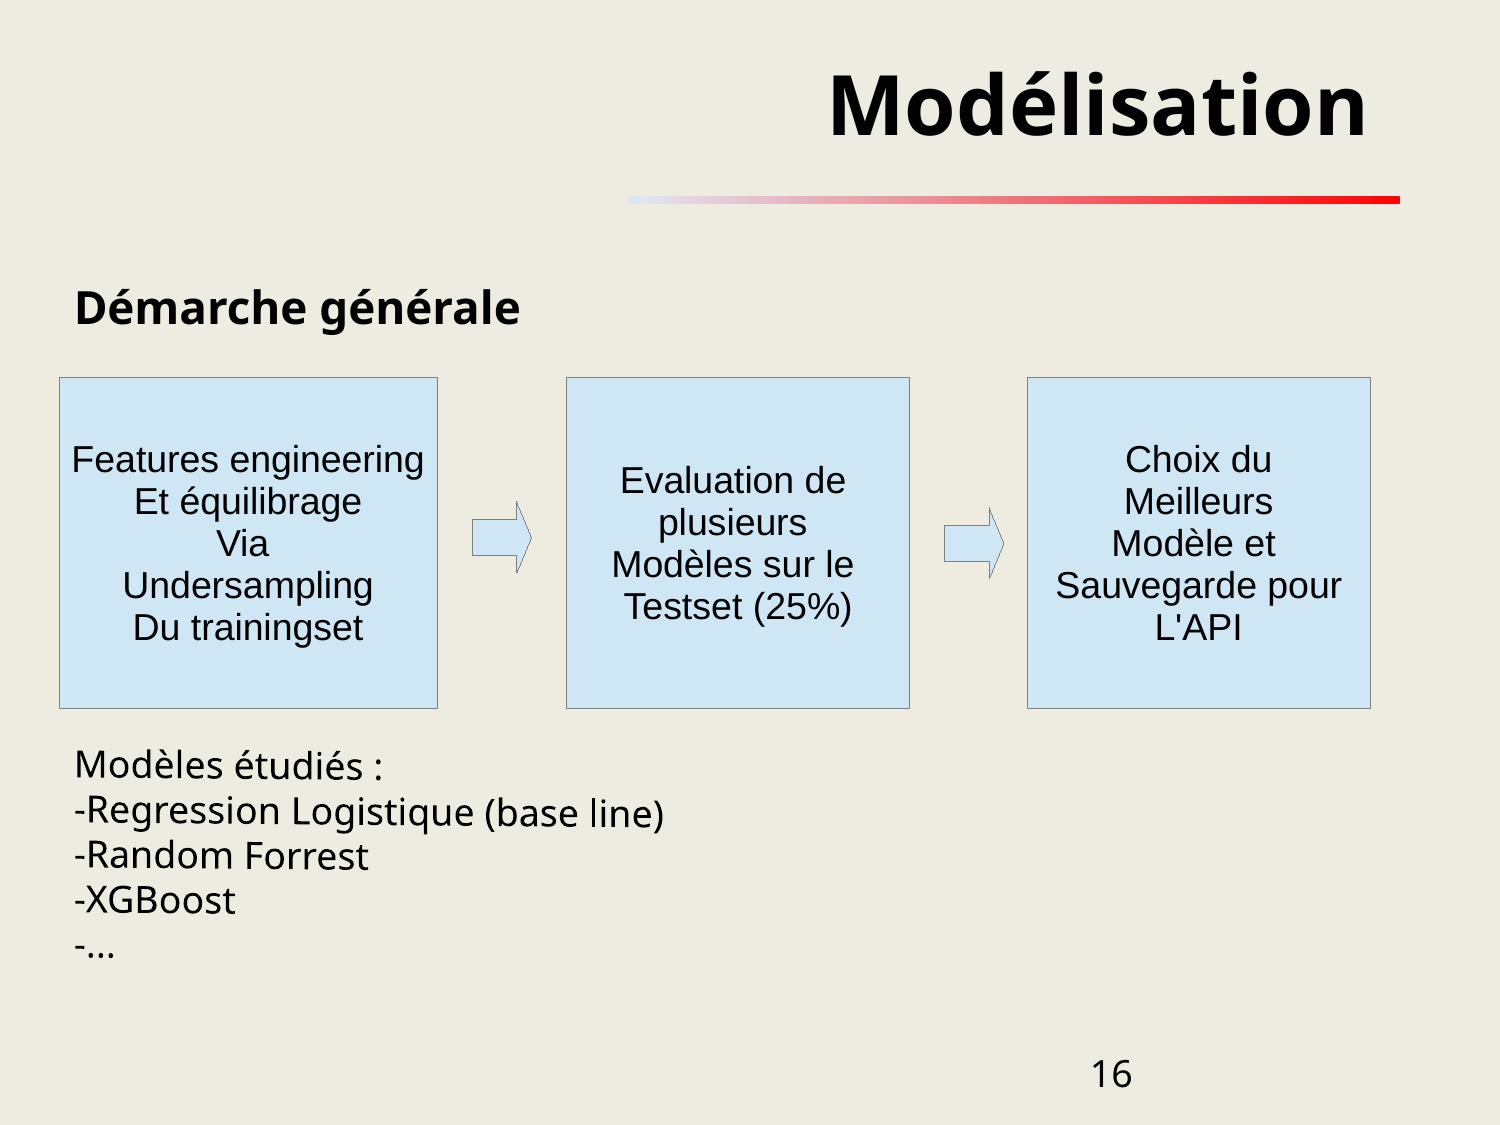

# Modélisation
Démarche générale
Features engineering
Et équilibrage
Via
Undersampling
Du trainingset
Essais de
Classification
Non supervisée
Evaluation de
plusieurs
Modèles sur le
Testset (25%)
Choix du
Meilleurs
Modèle et
Sauvegarde pour
L'API
Modèles étudiés :
-Regression Logistique (base line)
-Random Forrest
-XGBoost
-...